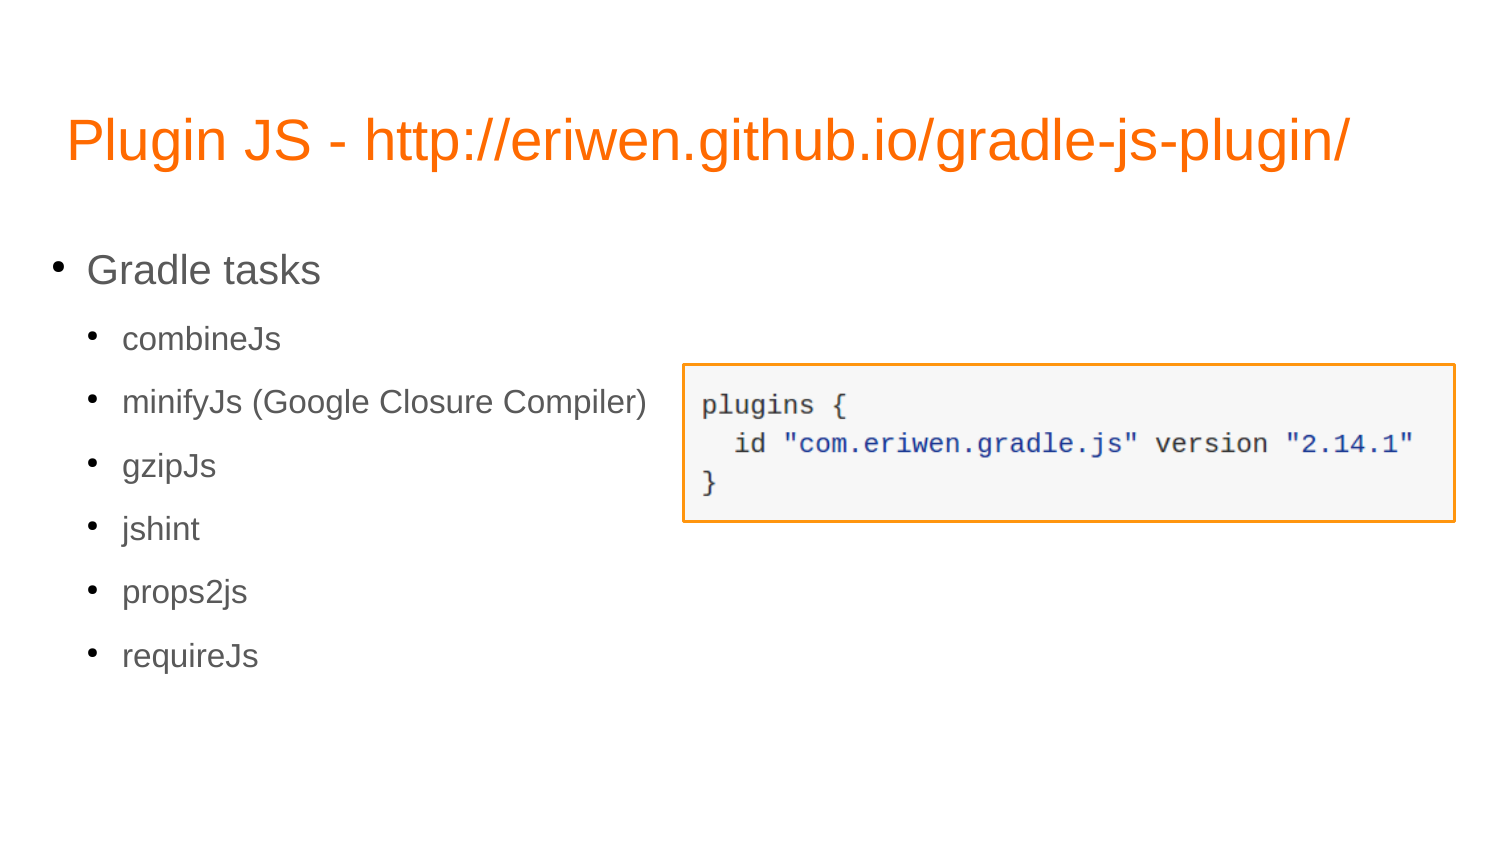

# Plugin JS - http://eriwen.github.io/gradle-js-plugin/
Gradle tasks
combineJs
minifyJs (Google Closure Compiler)
gzipJs
jshint
props2js
requireJs